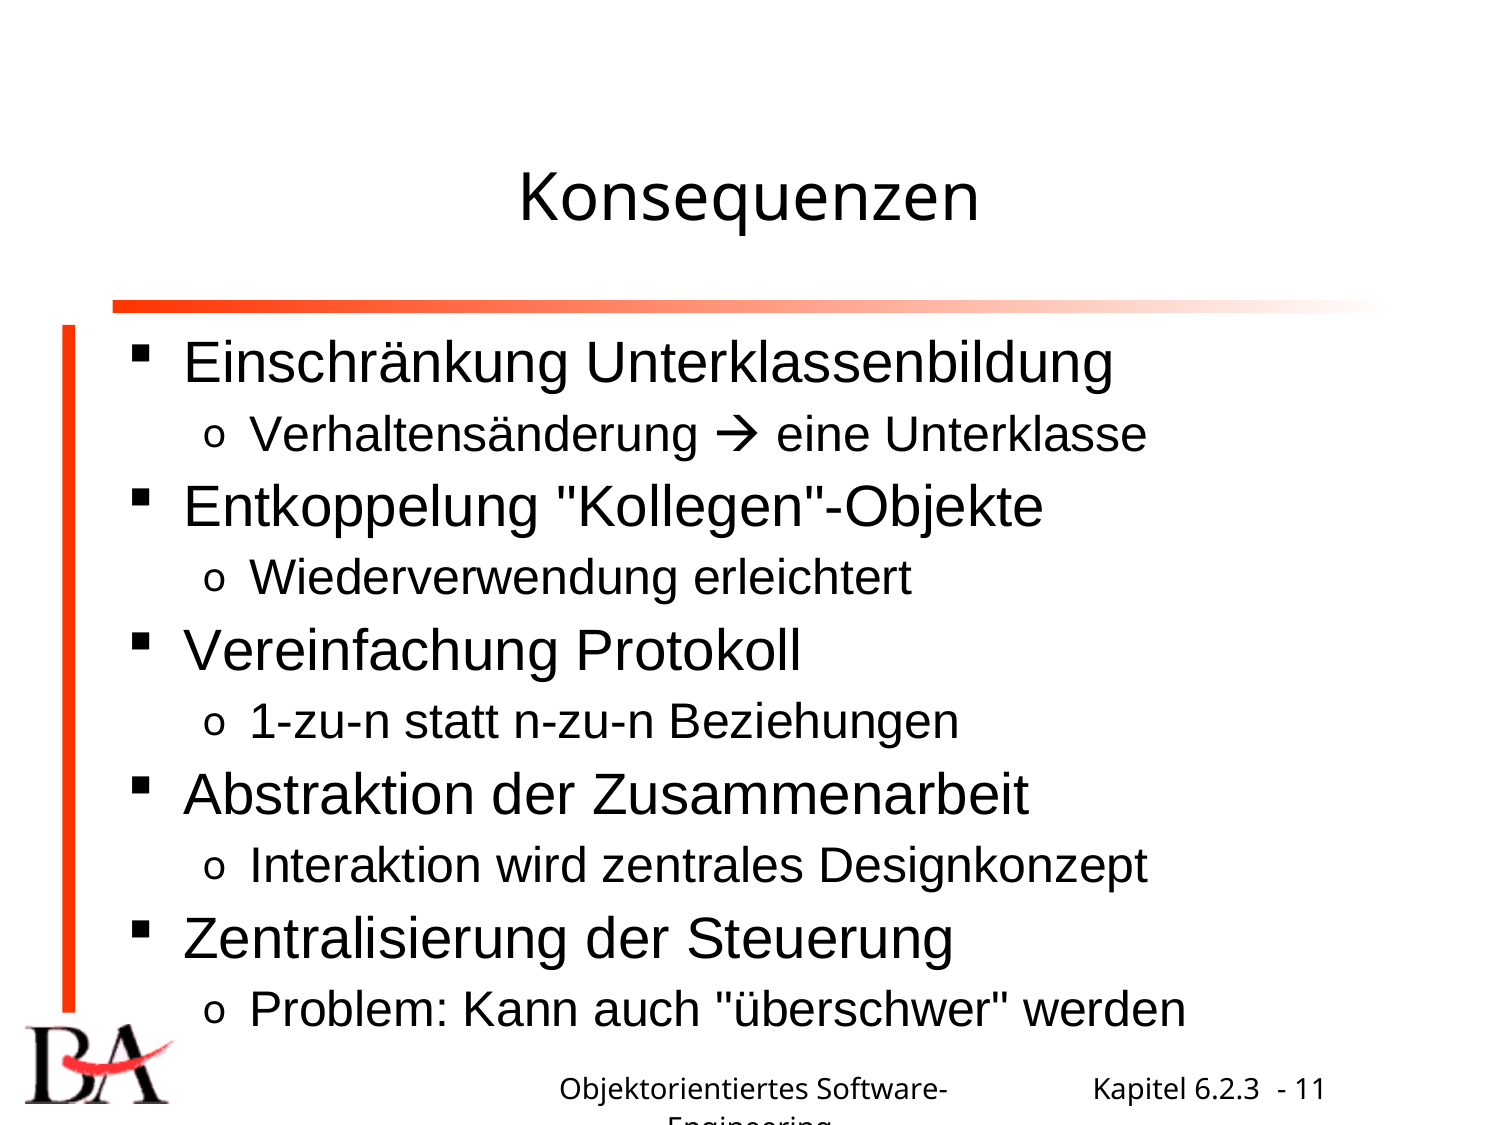

# Konsequenzen
Einschränkung Unterklassenbildung
Verhaltensänderung  eine Unterklasse
Entkoppelung "Kollegen"-Objekte
Wiederverwendung erleichtert
Vereinfachung Protokoll
1-zu-n statt n-zu-n Beziehungen
Abstraktion der Zusammenarbeit
Interaktion wird zentrales Designkonzept
Zentralisierung der Steuerung
Problem: Kann auch "überschwer" werden
11